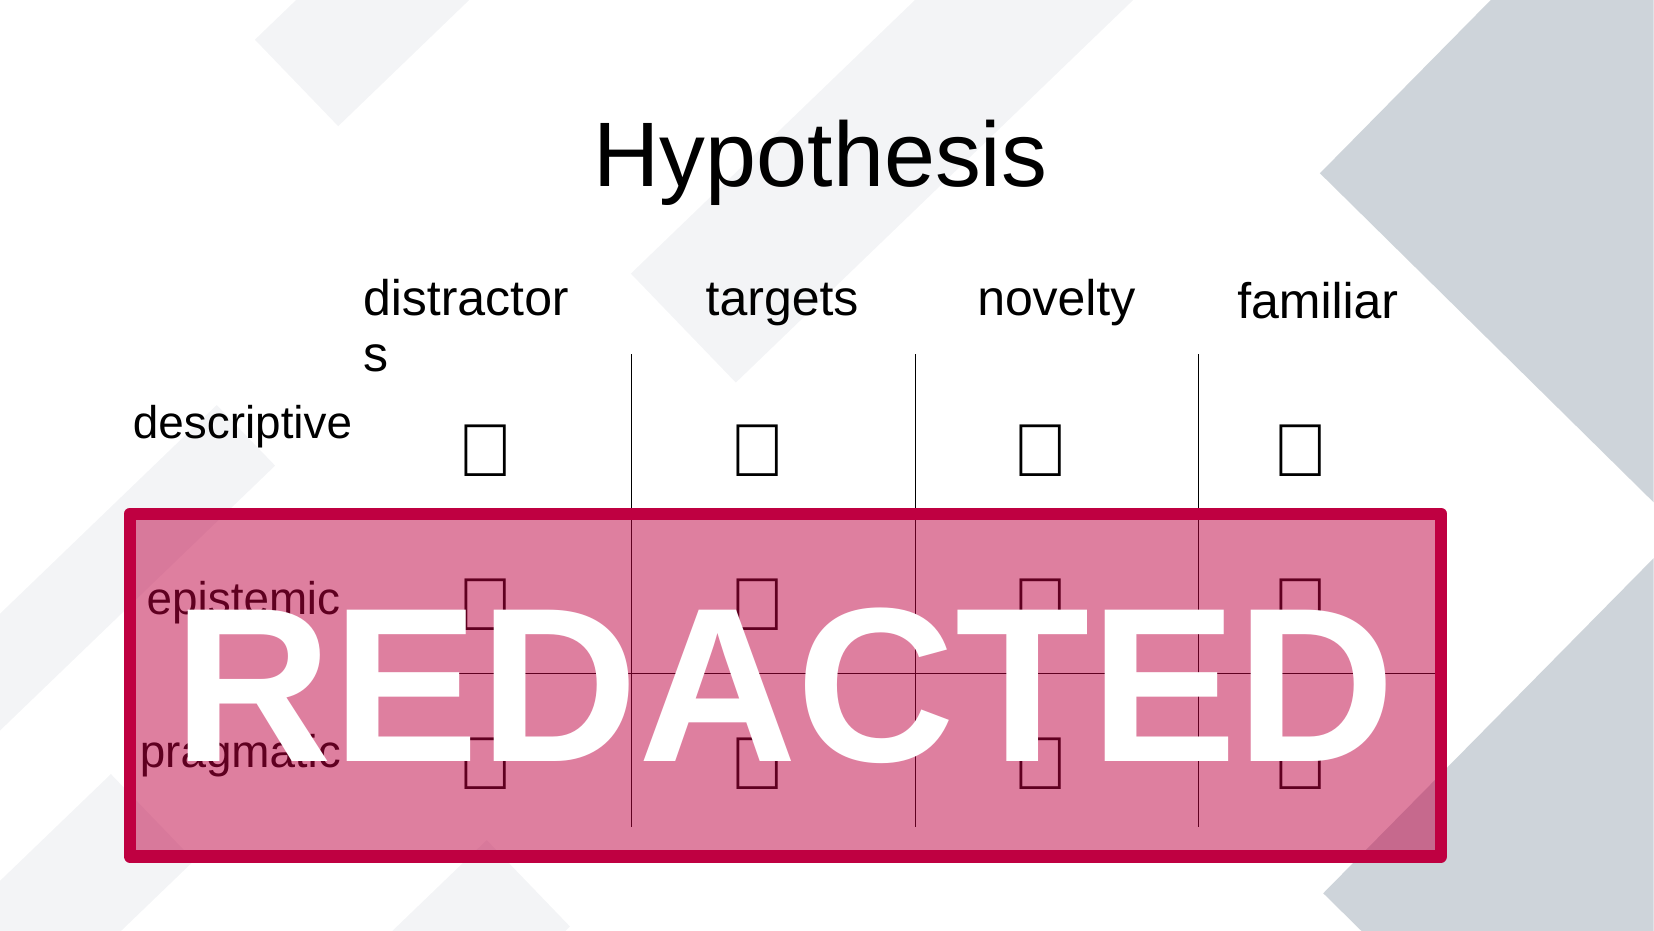

# Hypothesis
distractors
targets
novelty
familiar
descriptive
✅
✅
✅
✅
REDACTED
✅
✅
✅
❌
epistemic
❌
✅
✅
❌
pragmatic